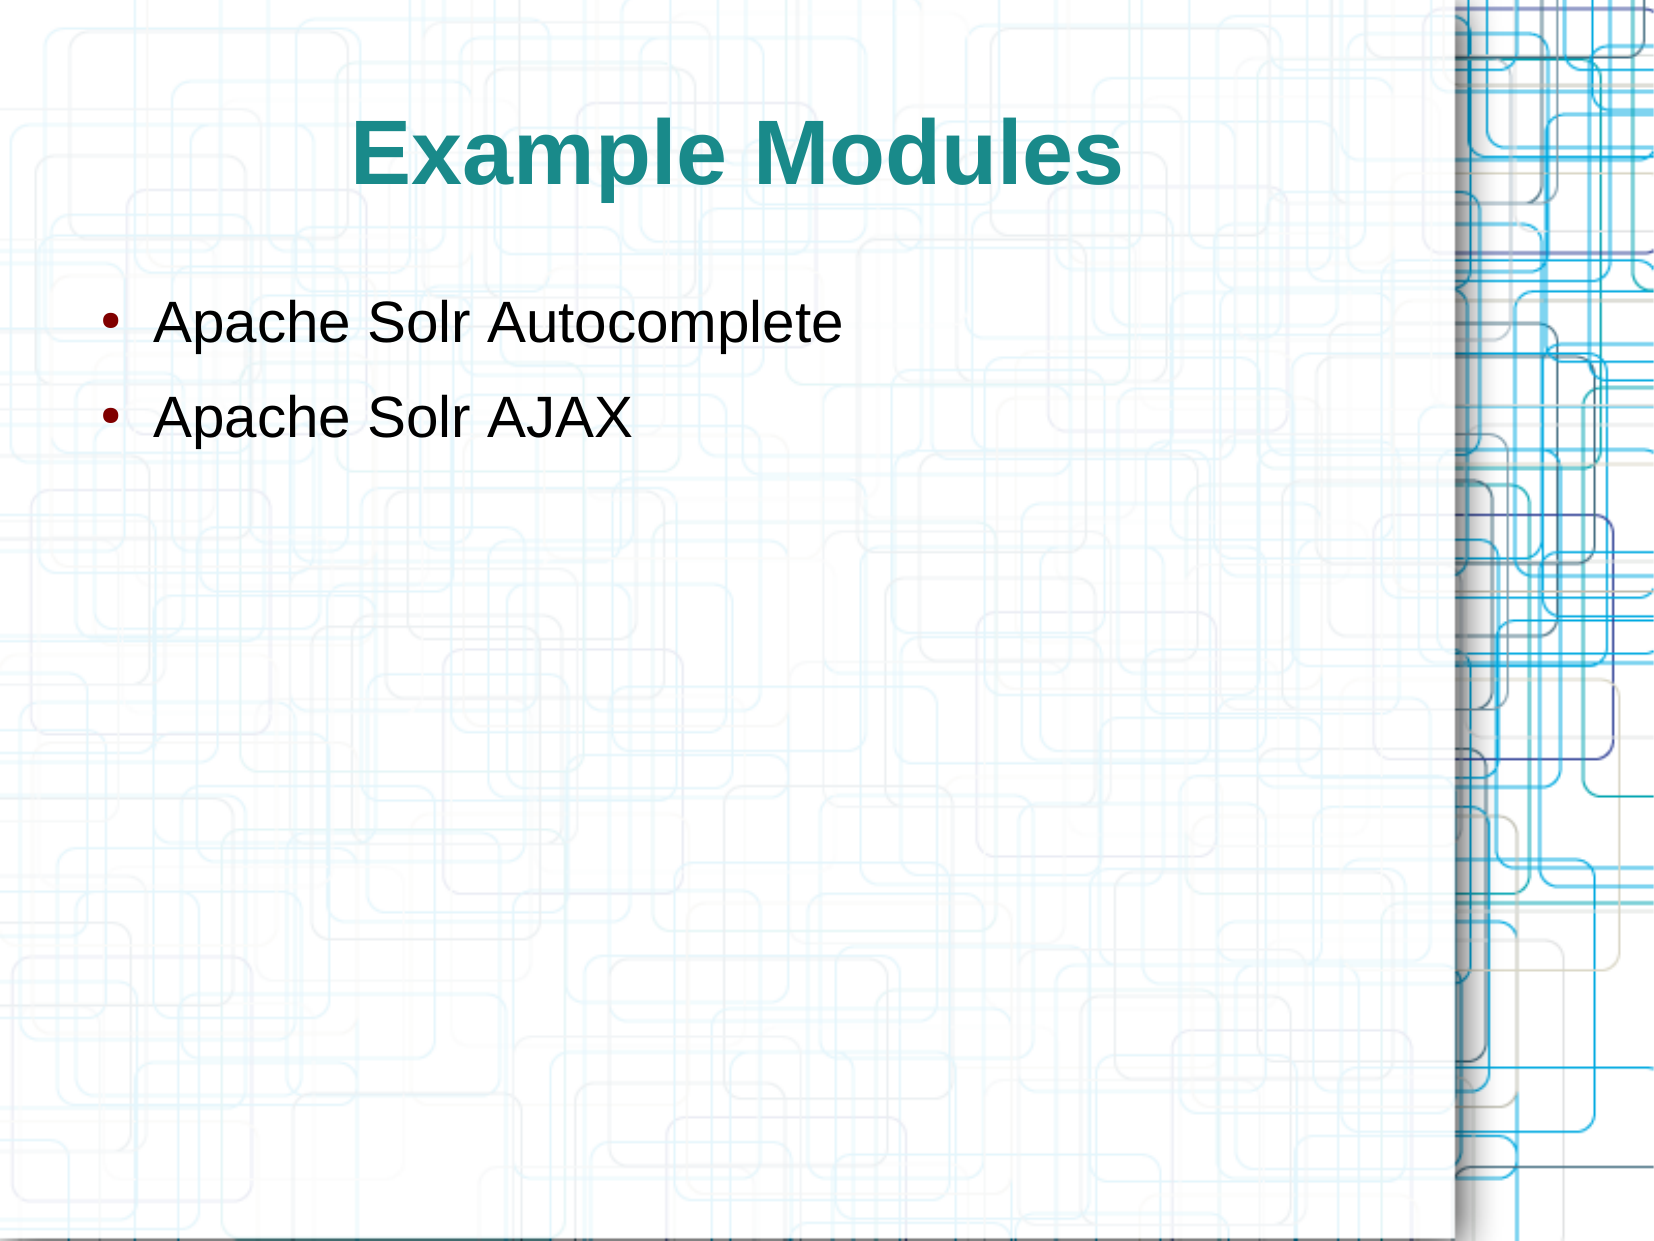

# Example Modules
Apache Solr Autocomplete
Apache Solr AJAX